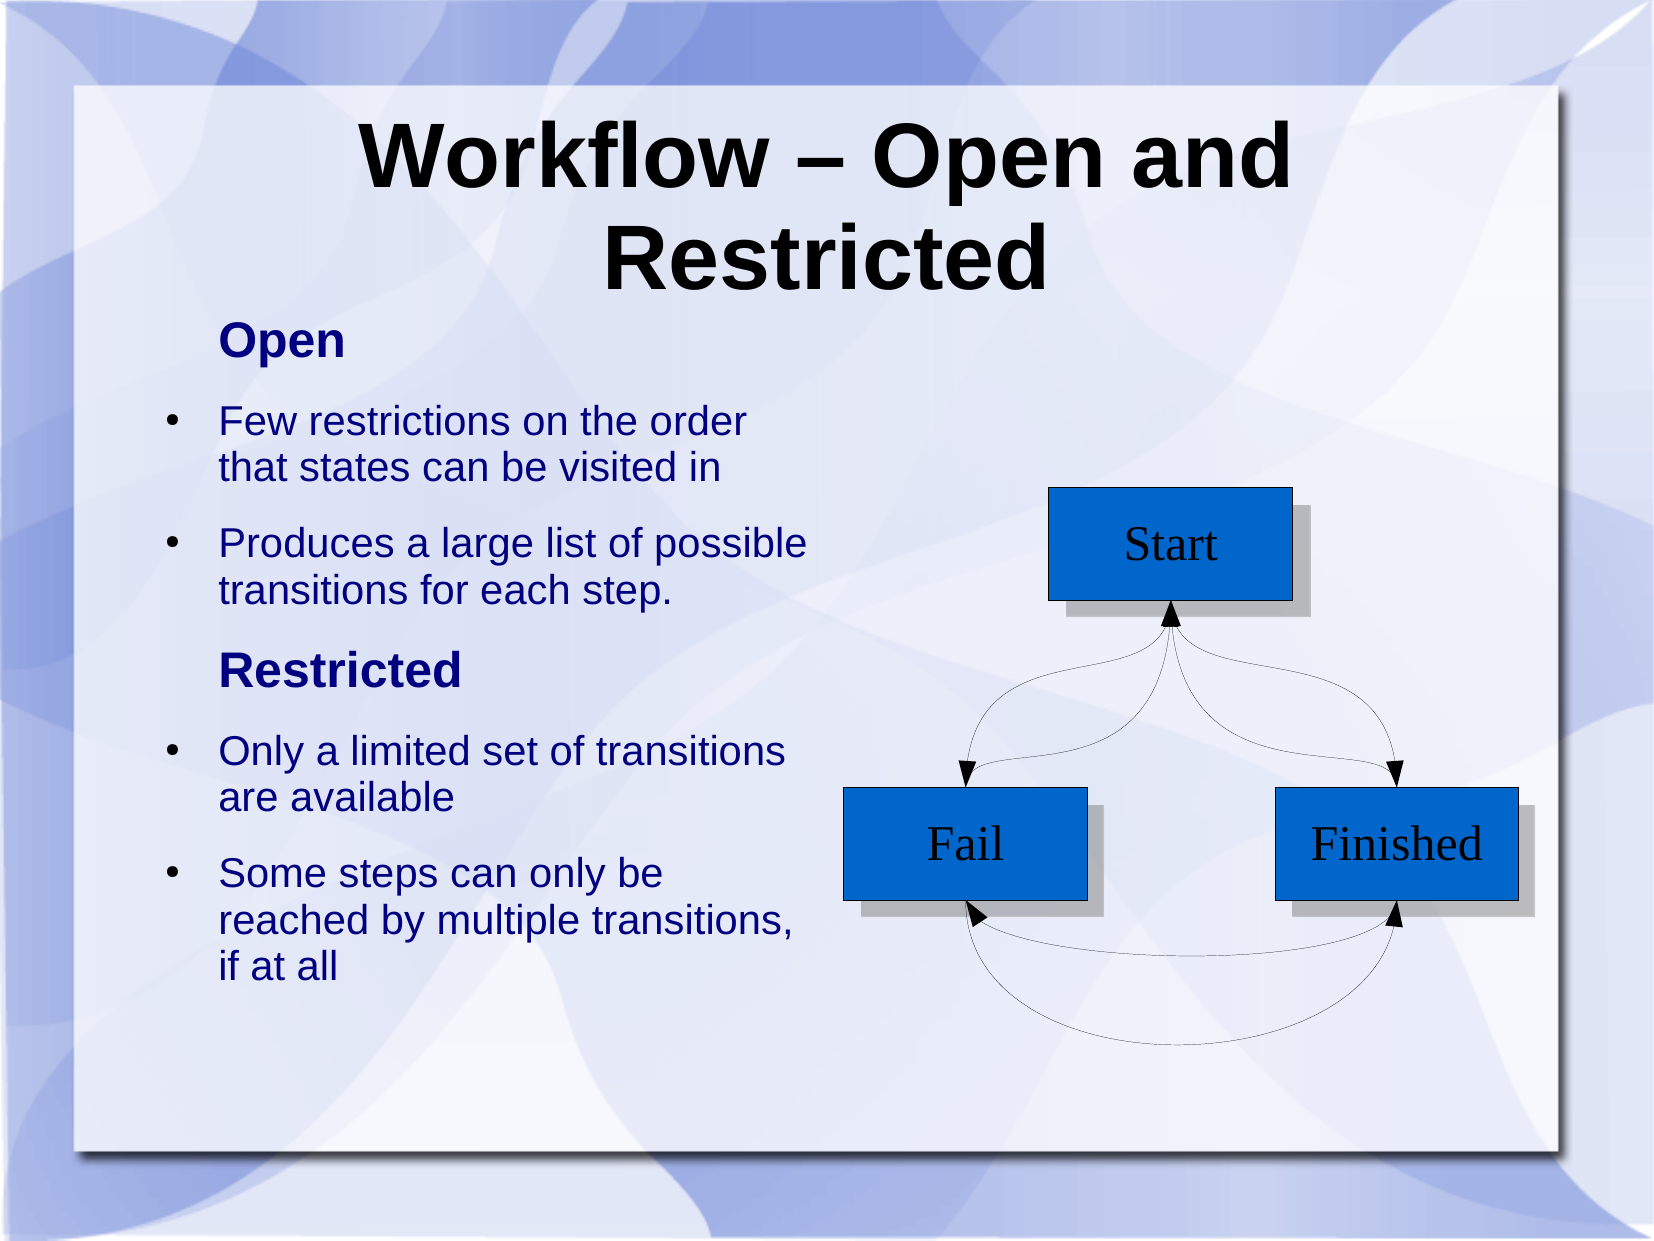

# Workflow – Open and Restricted
Open
Few restrictions on the order that states can be visited in
Produces a large list of possible transitions for each step.
Restricted
Only a limited set of transitions are available
Some steps can only be reached by multiple transitions, if at all
Start
Fail
Finished